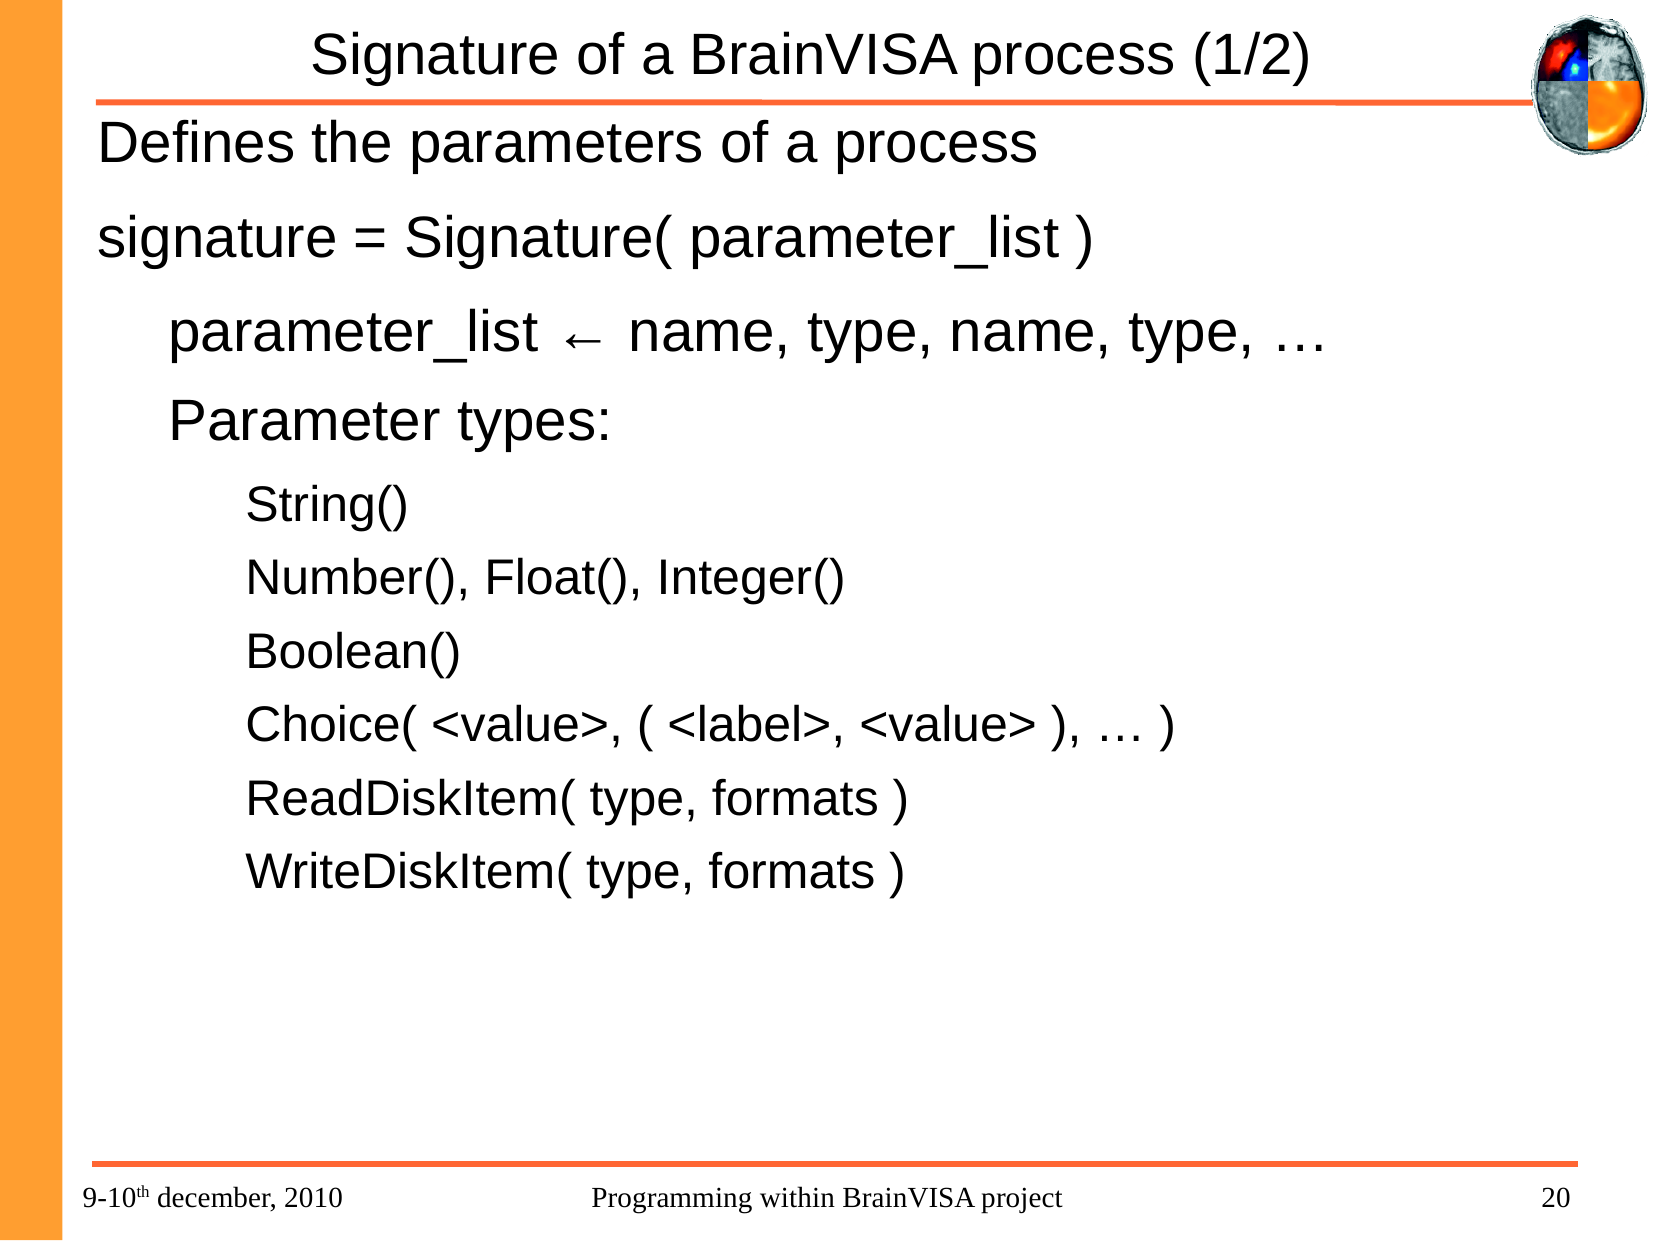

# Signature of a BrainVISA process (1/2)
Defines the parameters of a process
signature = Signature( parameter_list )
parameter_list ← name, type, name, type, …
Parameter types:
String()
Number(), Float(), Integer()
Boolean()
Choice( <value>, ( <label>, <value> ), … )
ReadDiskItem( type, formats )
WriteDiskItem( type, formats )
20